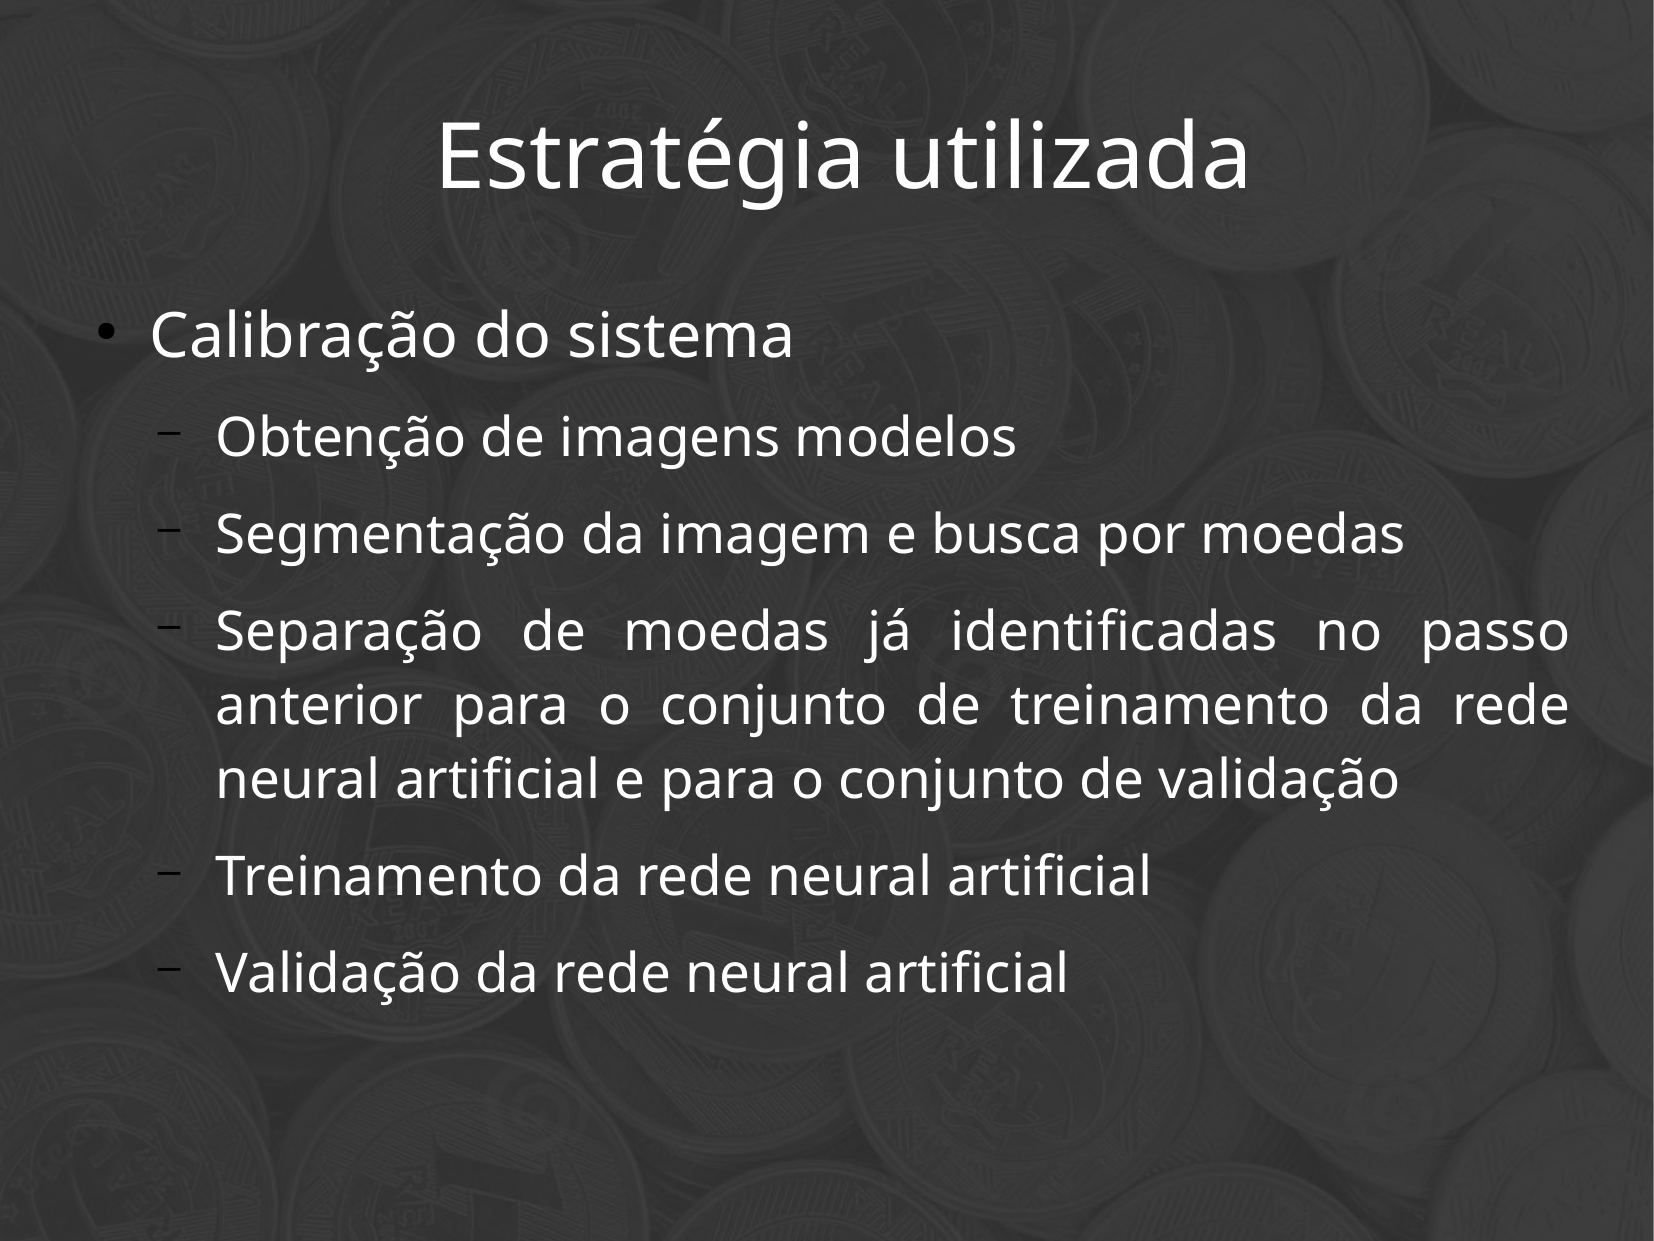

# Estratégia utilizada
Calibração do sistema
Obtenção de imagens modelos
Segmentação da imagem e busca por moedas
Separação de moedas já identificadas no passo anterior para o conjunto de treinamento da rede neural artificial e para o conjunto de validação
Treinamento da rede neural artificial
Validação da rede neural artificial